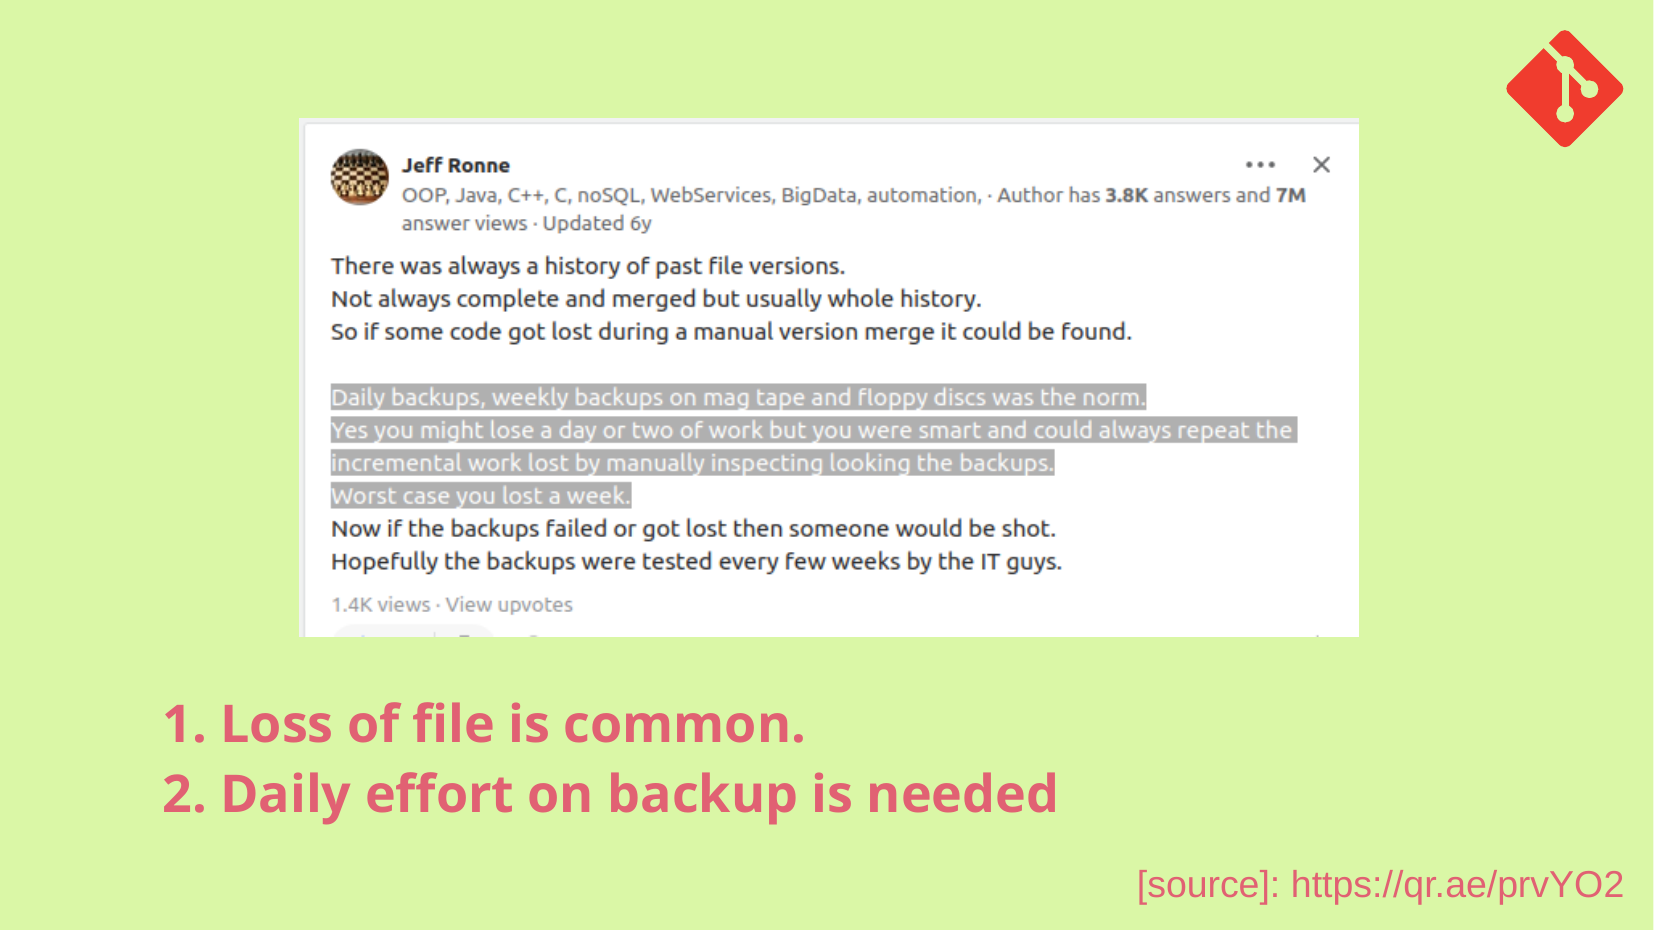

1. Loss of file is common.
2. Daily effort on backup is needed
[source]: https://qr.ae/prvYO2